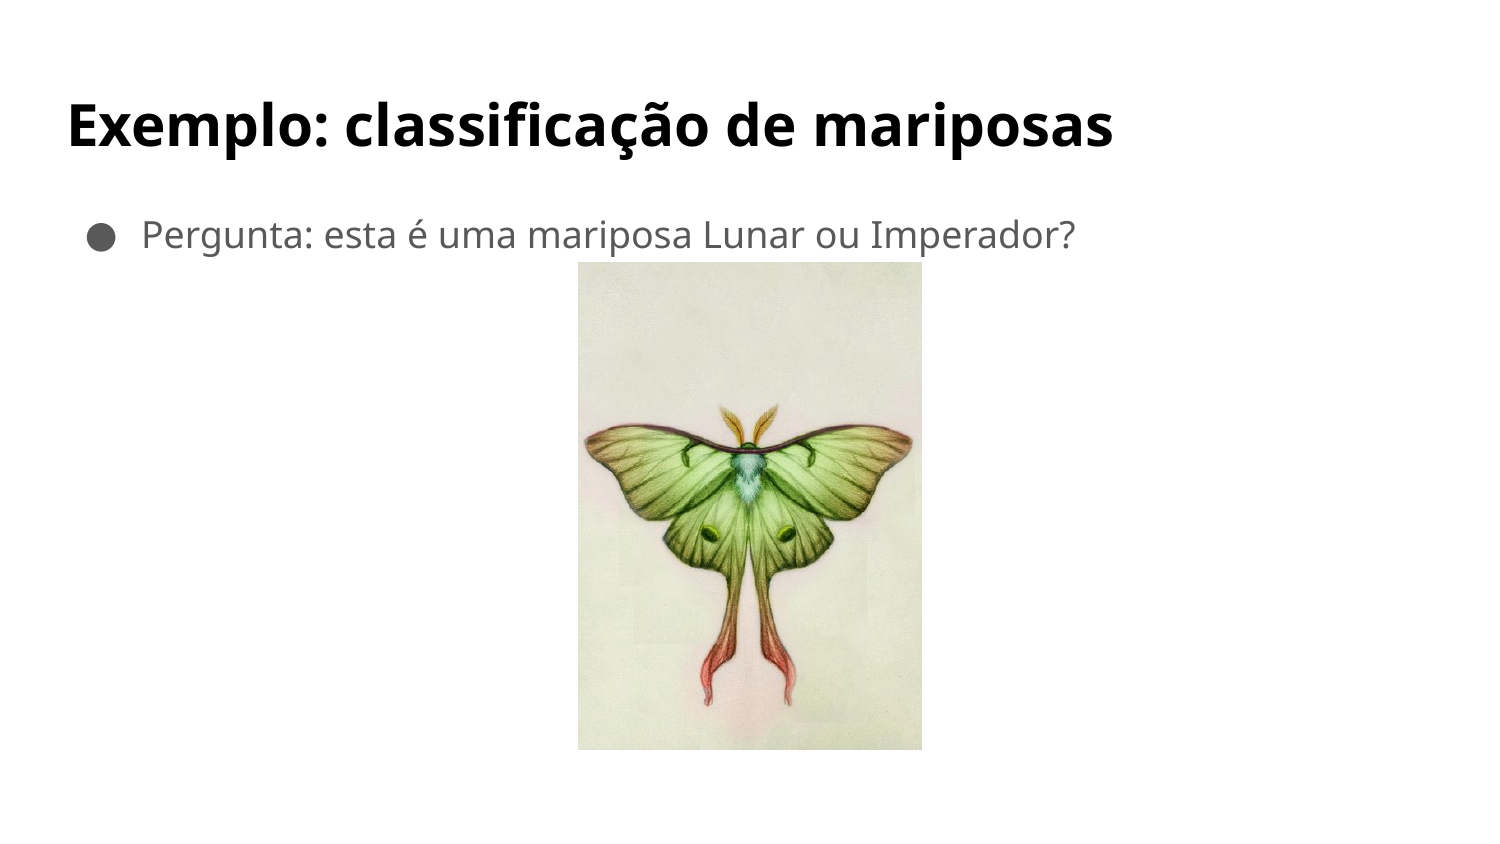

# Exemplo: classificação de mariposas
Pergunta: esta é uma mariposa Lunar ou Imperador?